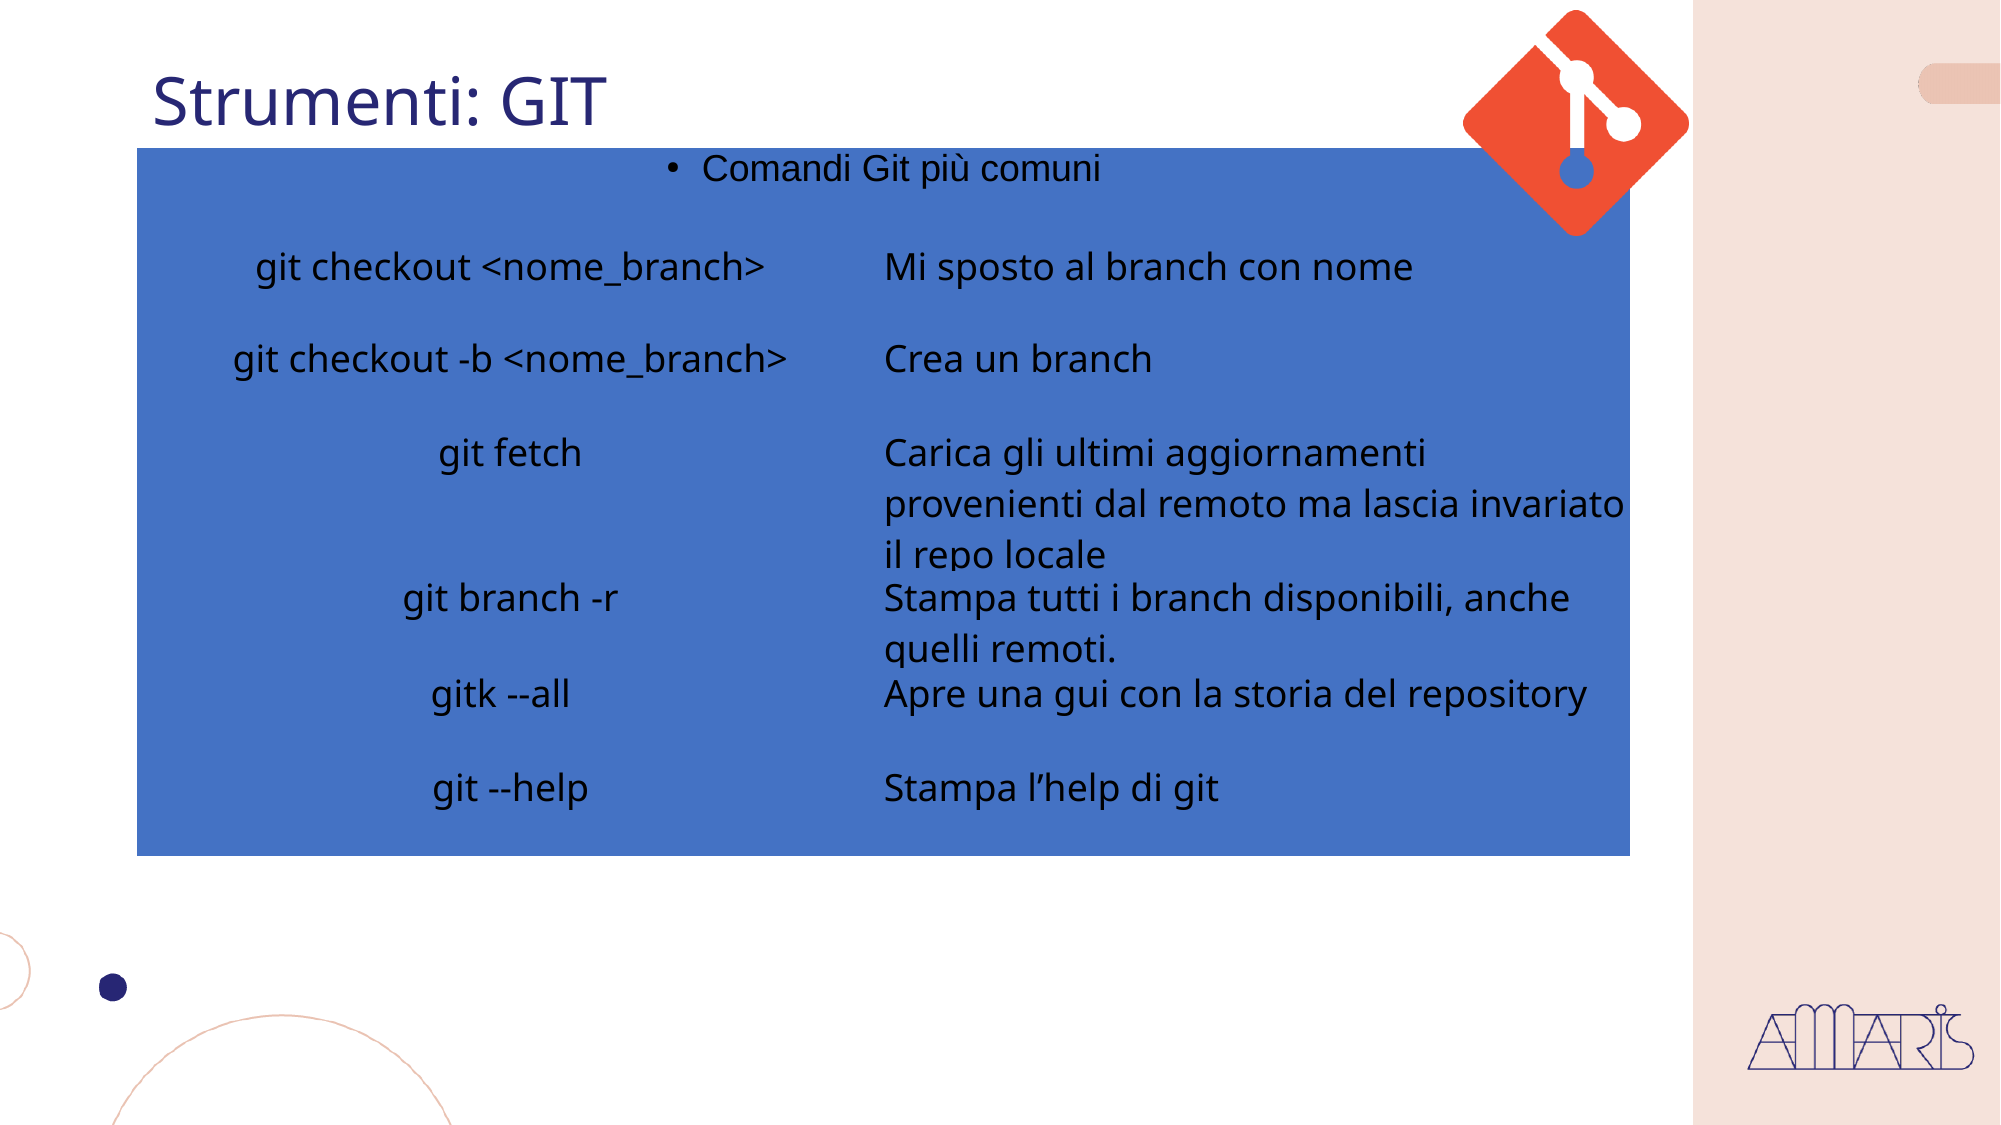

# Strumenti: GIT
| Comandi Git più comuni | |
| --- | --- |
| git checkout <nome\_branch> | Mi sposto al branch con nome |
| git checkout -b <nome\_branch> | Crea un branch |
| git fetch | Carica gli ultimi aggiornamenti provenienti dal remoto ma lascia invariato il repo locale |
| git branch -r | Stampa tutti i branch disponibili, anche quelli remoti. |
| gitk --all | Apre una gui con la storia del repository |
| git --help | Stampa l’help di git |